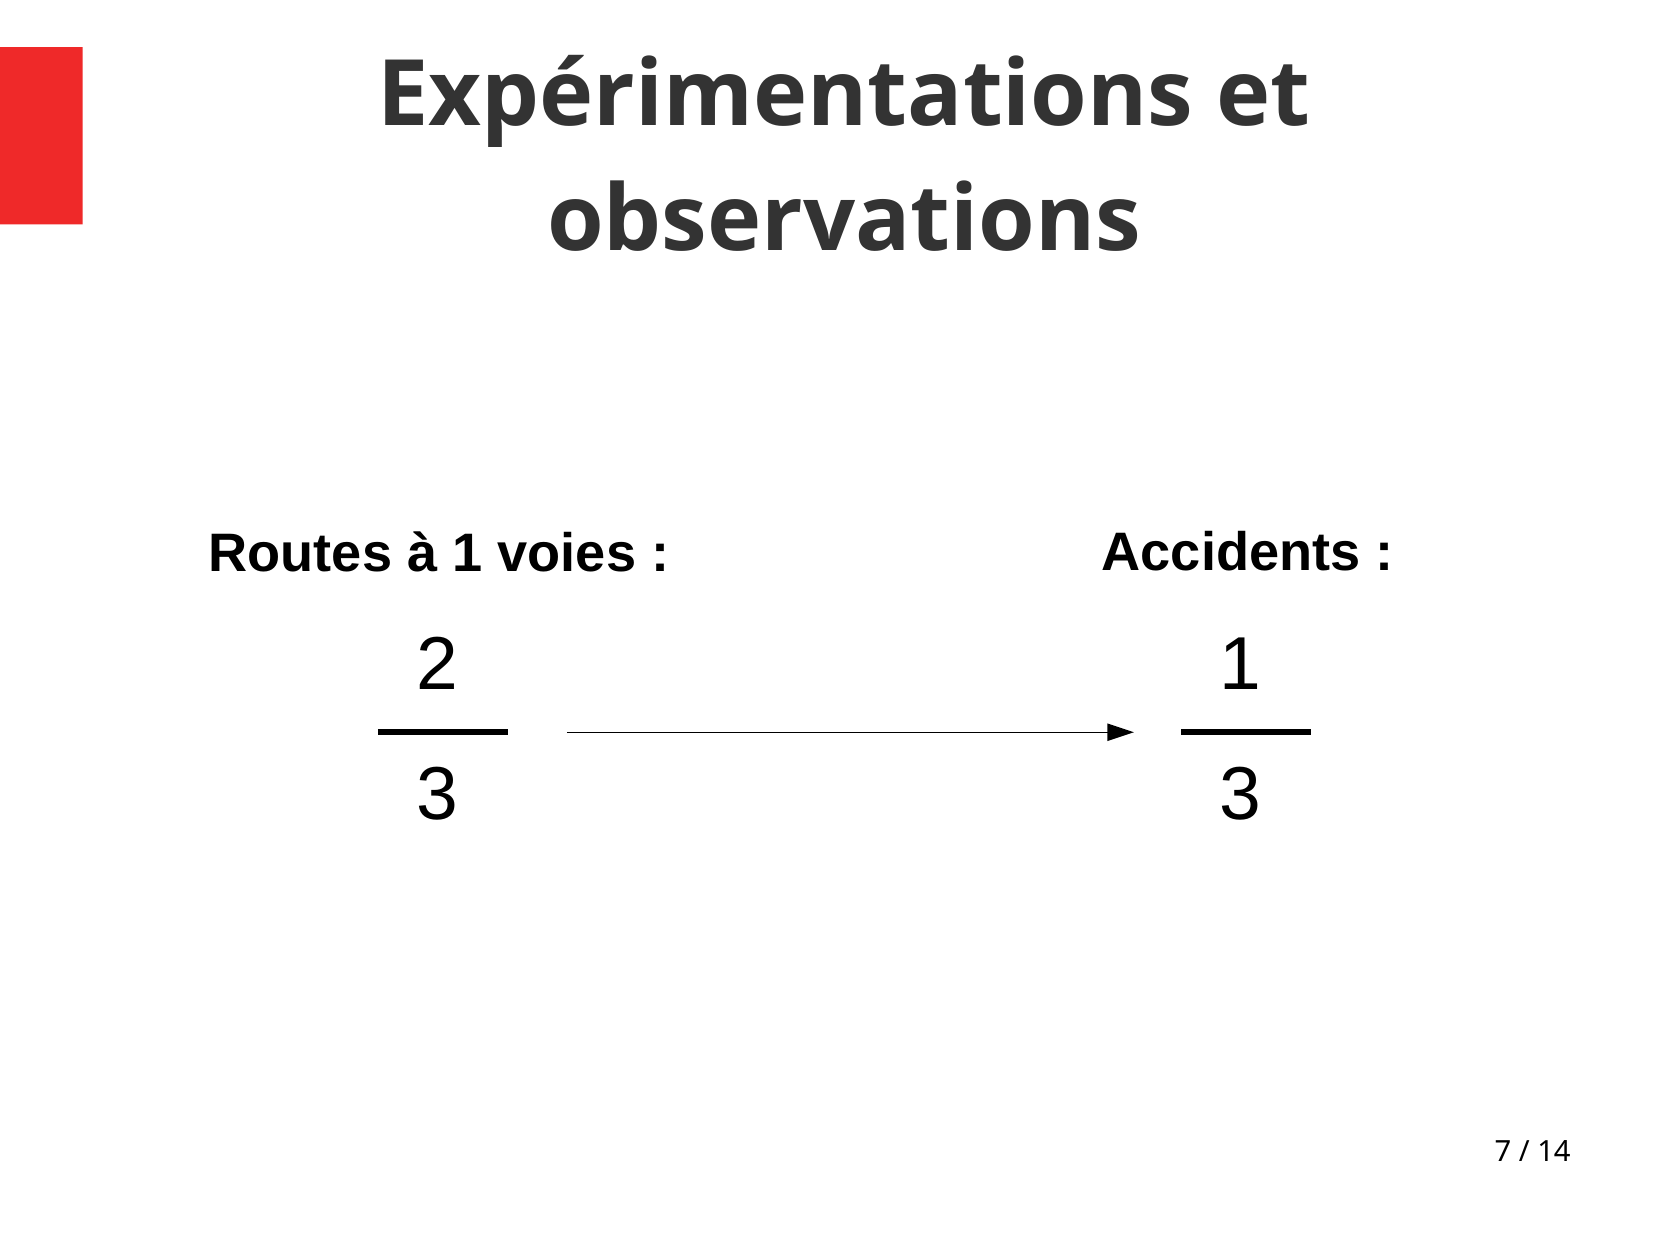

# Expérimentations et observations
Accidents :
Routes à 1 voies :
2
1
3
3
7